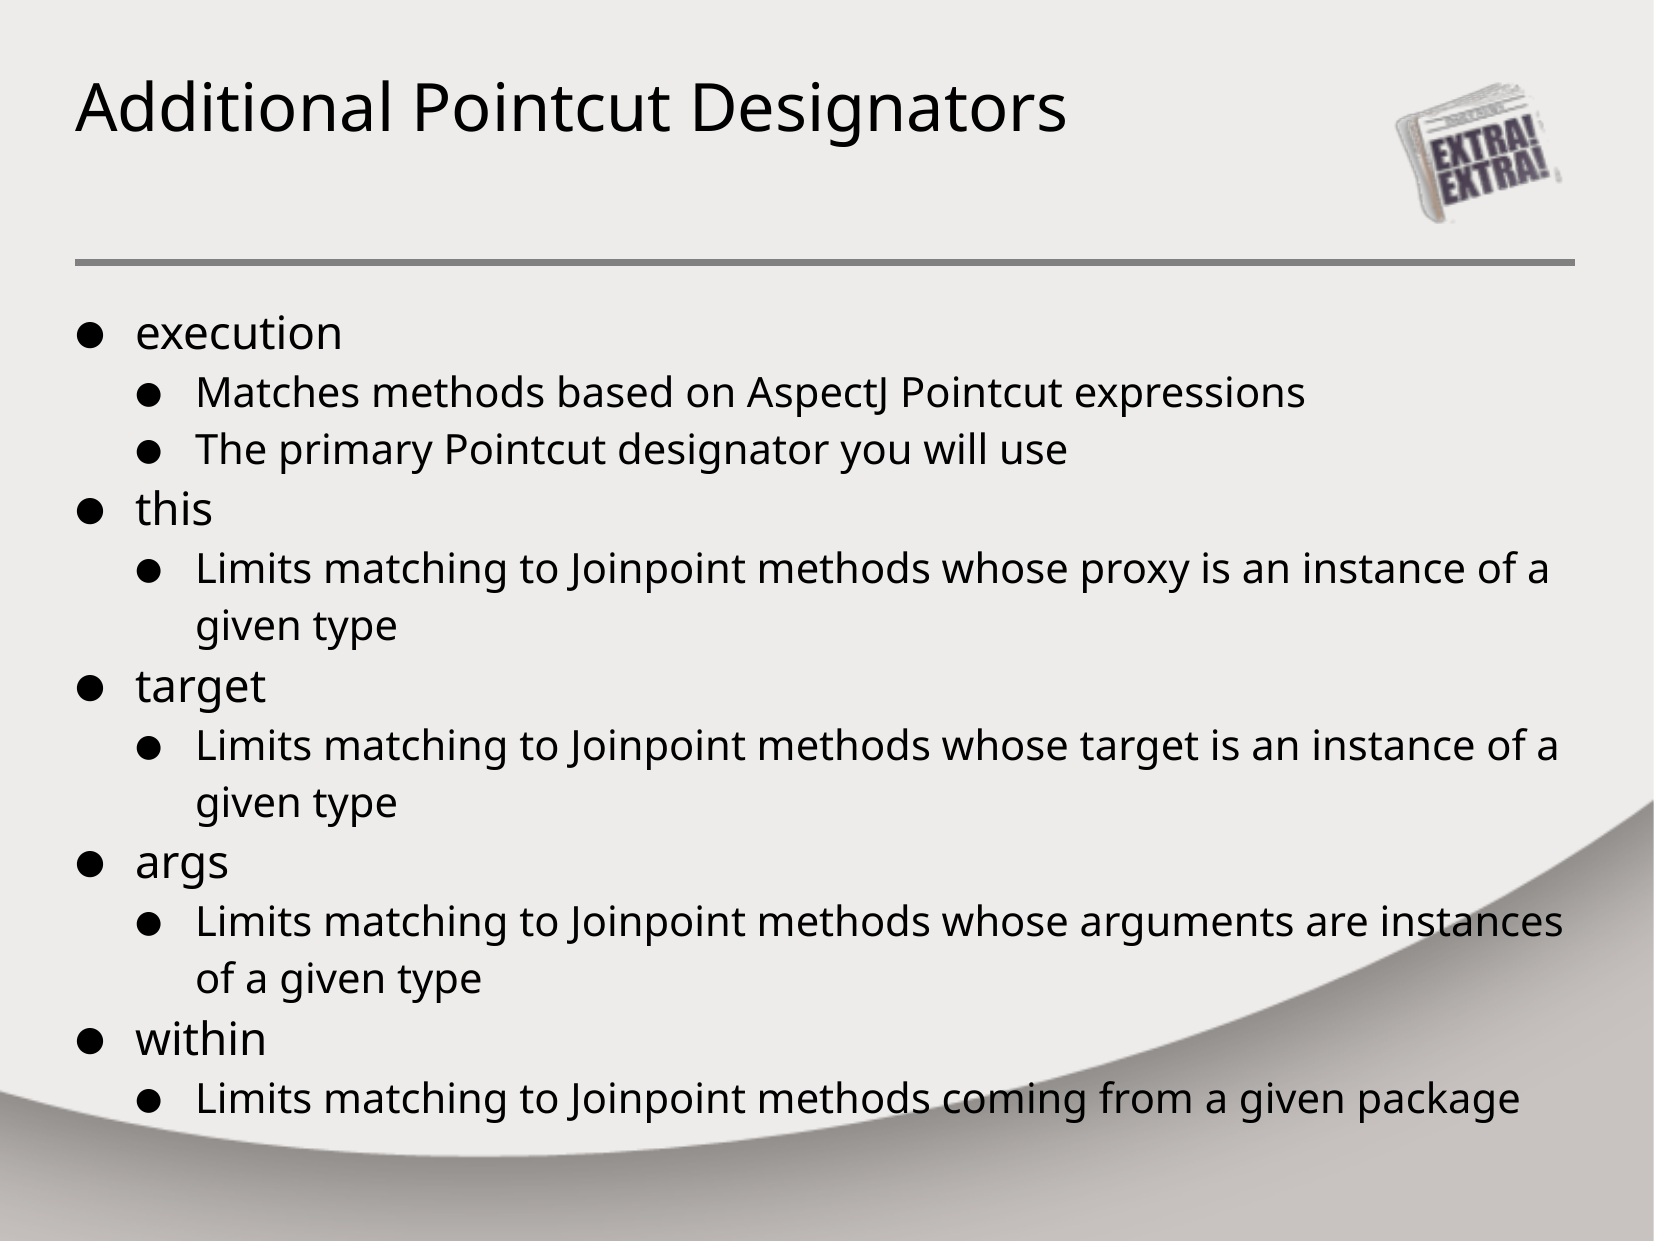

# Additional Pointcut Designators
execution
Matches methods based on AspectJ Pointcut expressions
The primary Pointcut designator you will use
this
Limits matching to Joinpoint methods whose proxy is an instance of a given type
target
Limits matching to Joinpoint methods whose target is an instance of a given type
args
Limits matching to Joinpoint methods whose arguments are instances of a given type
within
Limits matching to Joinpoint methods coming from a given package